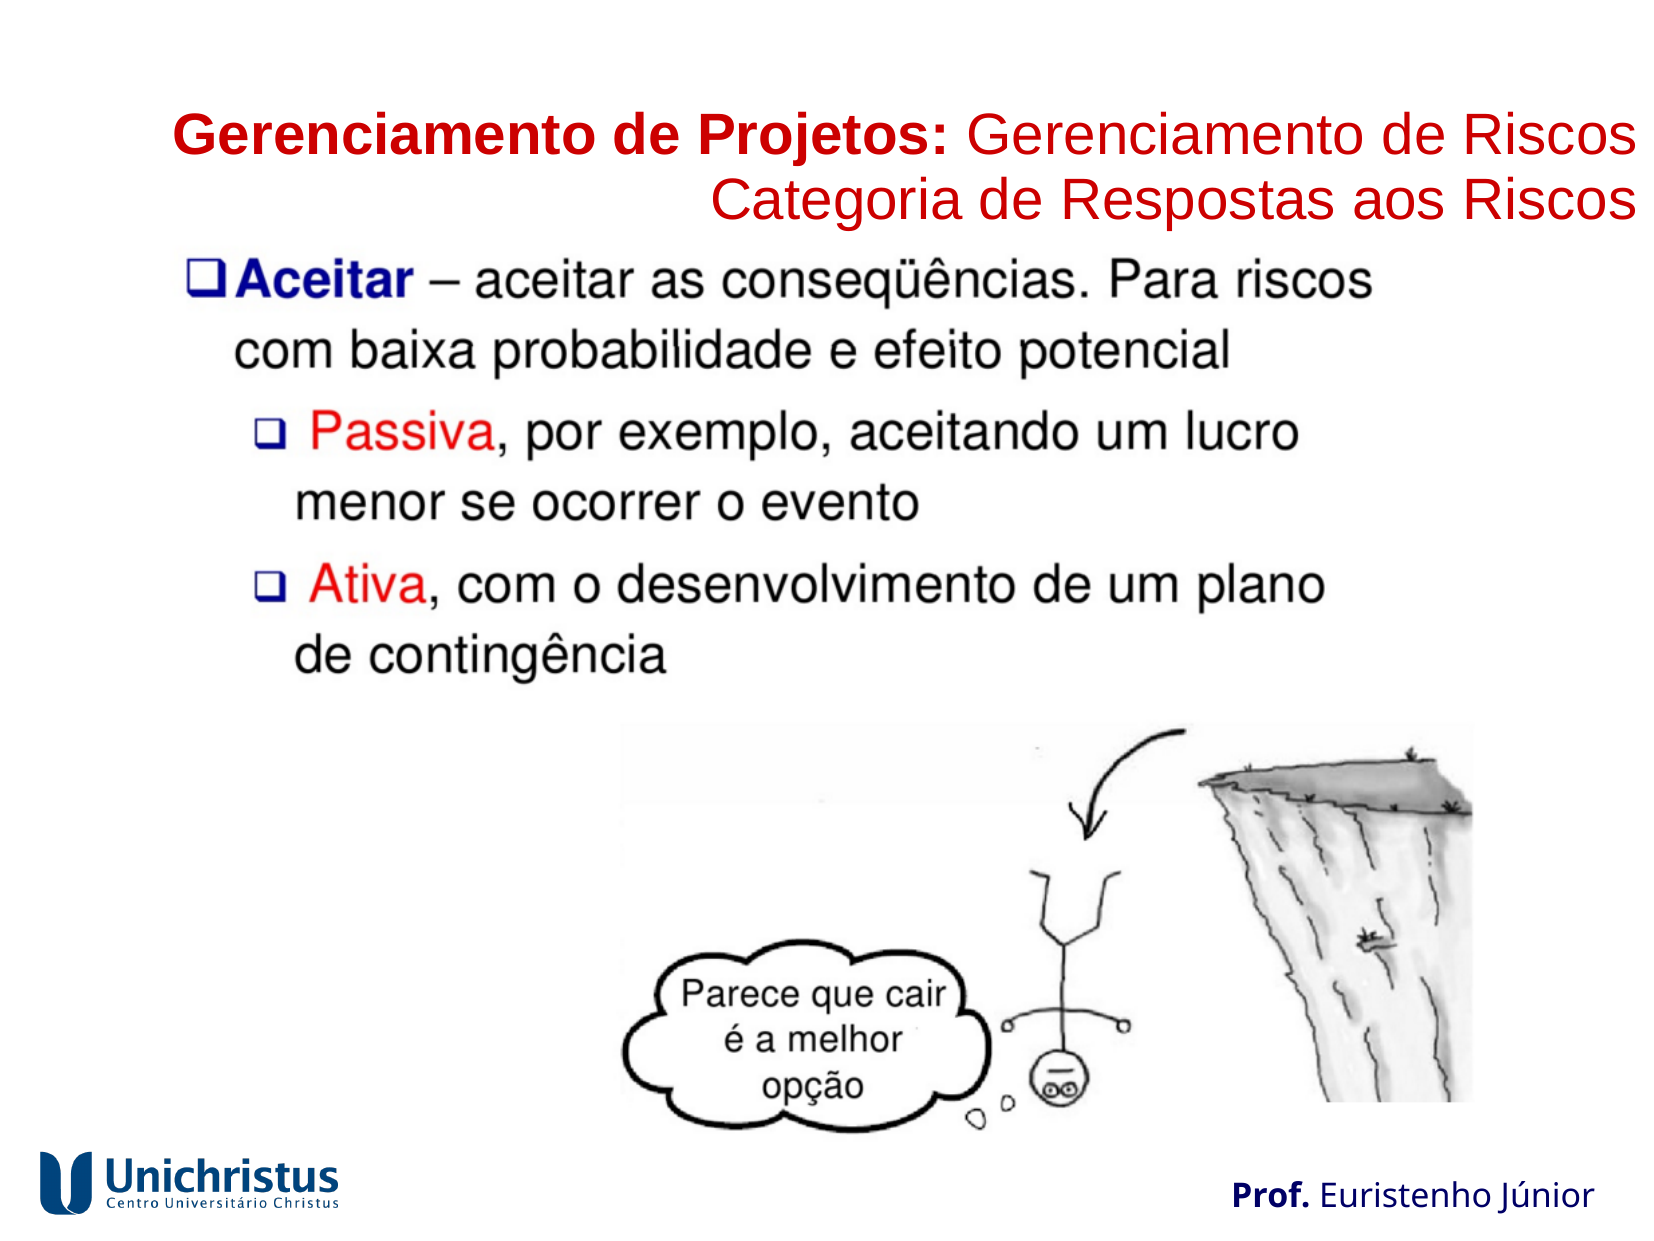

Gerenciamento de Projetos: Gerenciamento de Riscos
Categoria de Respostas aos Riscos
Prof. Euristenho Júnior